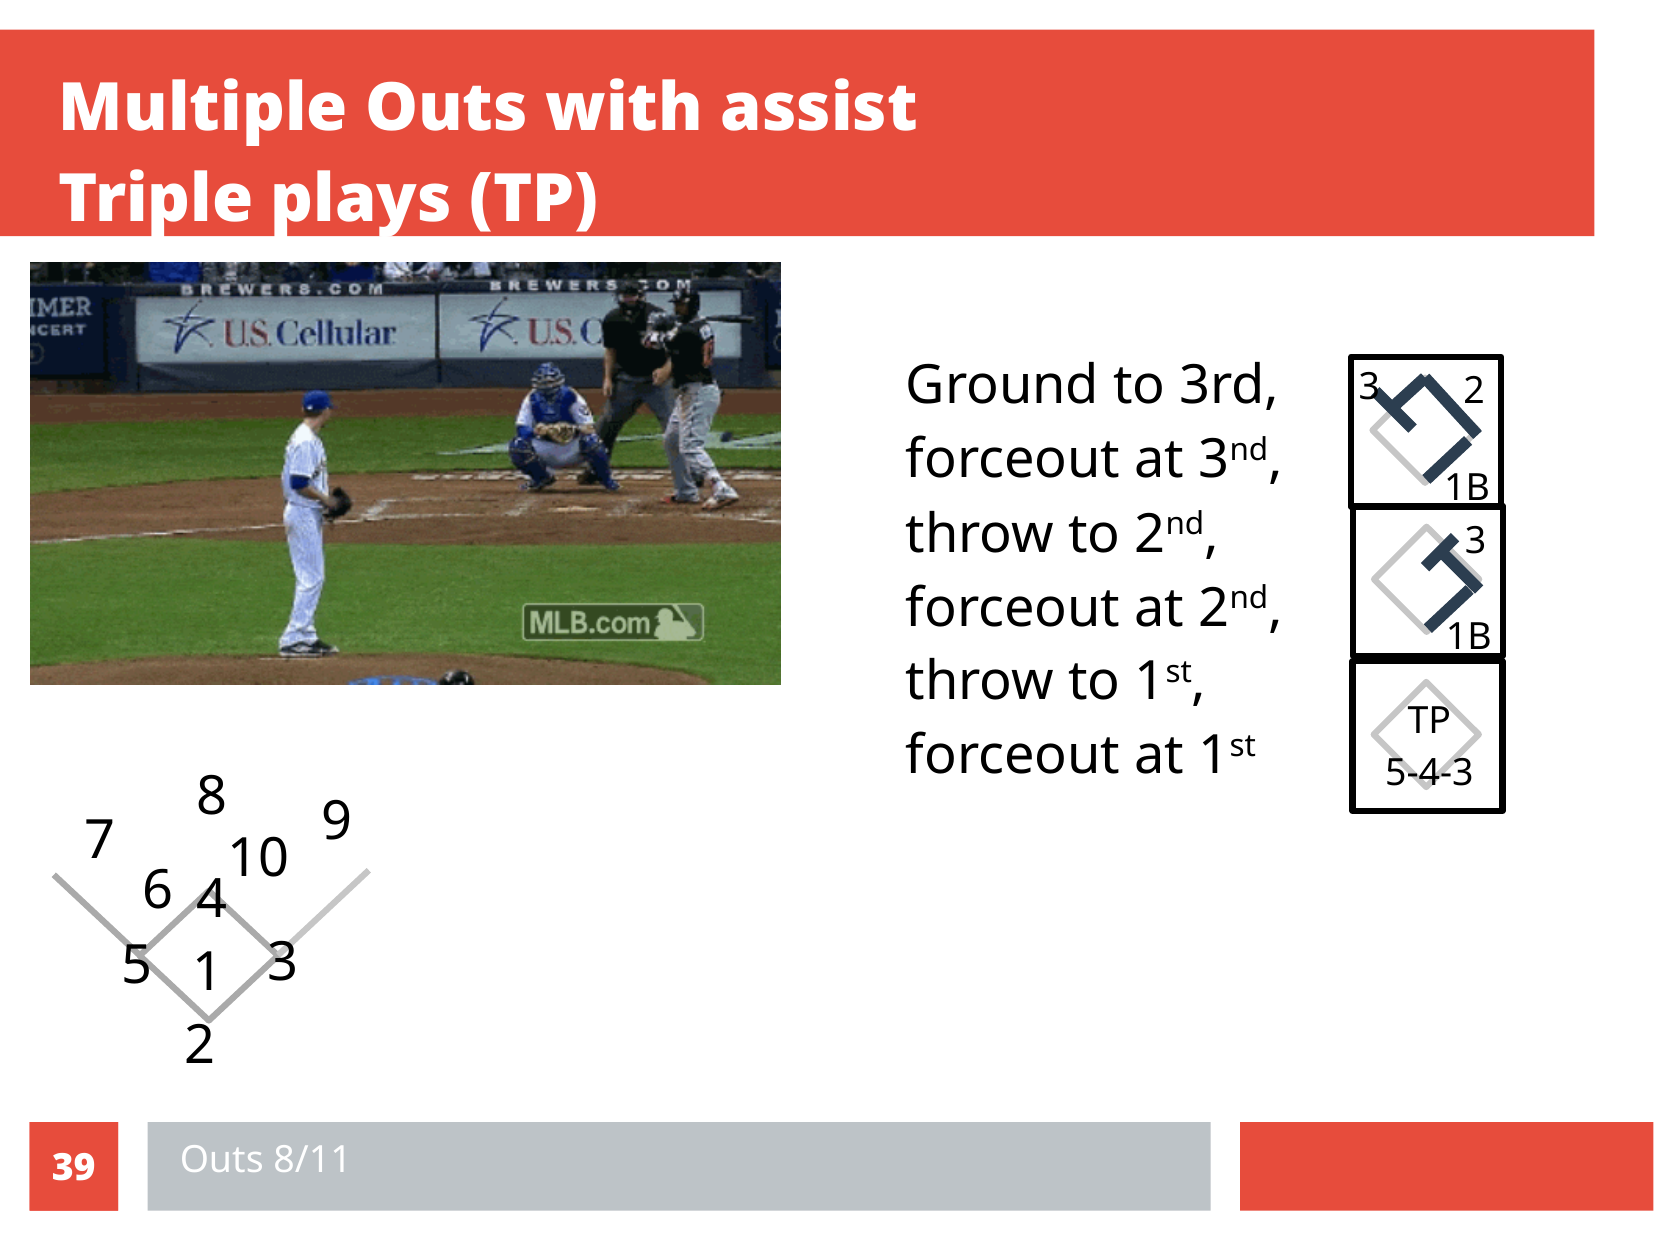

# Multiple Outs with assist Triple plays (TP)
Ground to 3rd, forceout at 3nd, throw to 2nd, forceout at 2nd, throw to 1st, forceout at 1st
3
2
1B
3
1B
TP
5-4-3
8
9
7
10
6
4
3
5
1
2
39
Outs 8/11